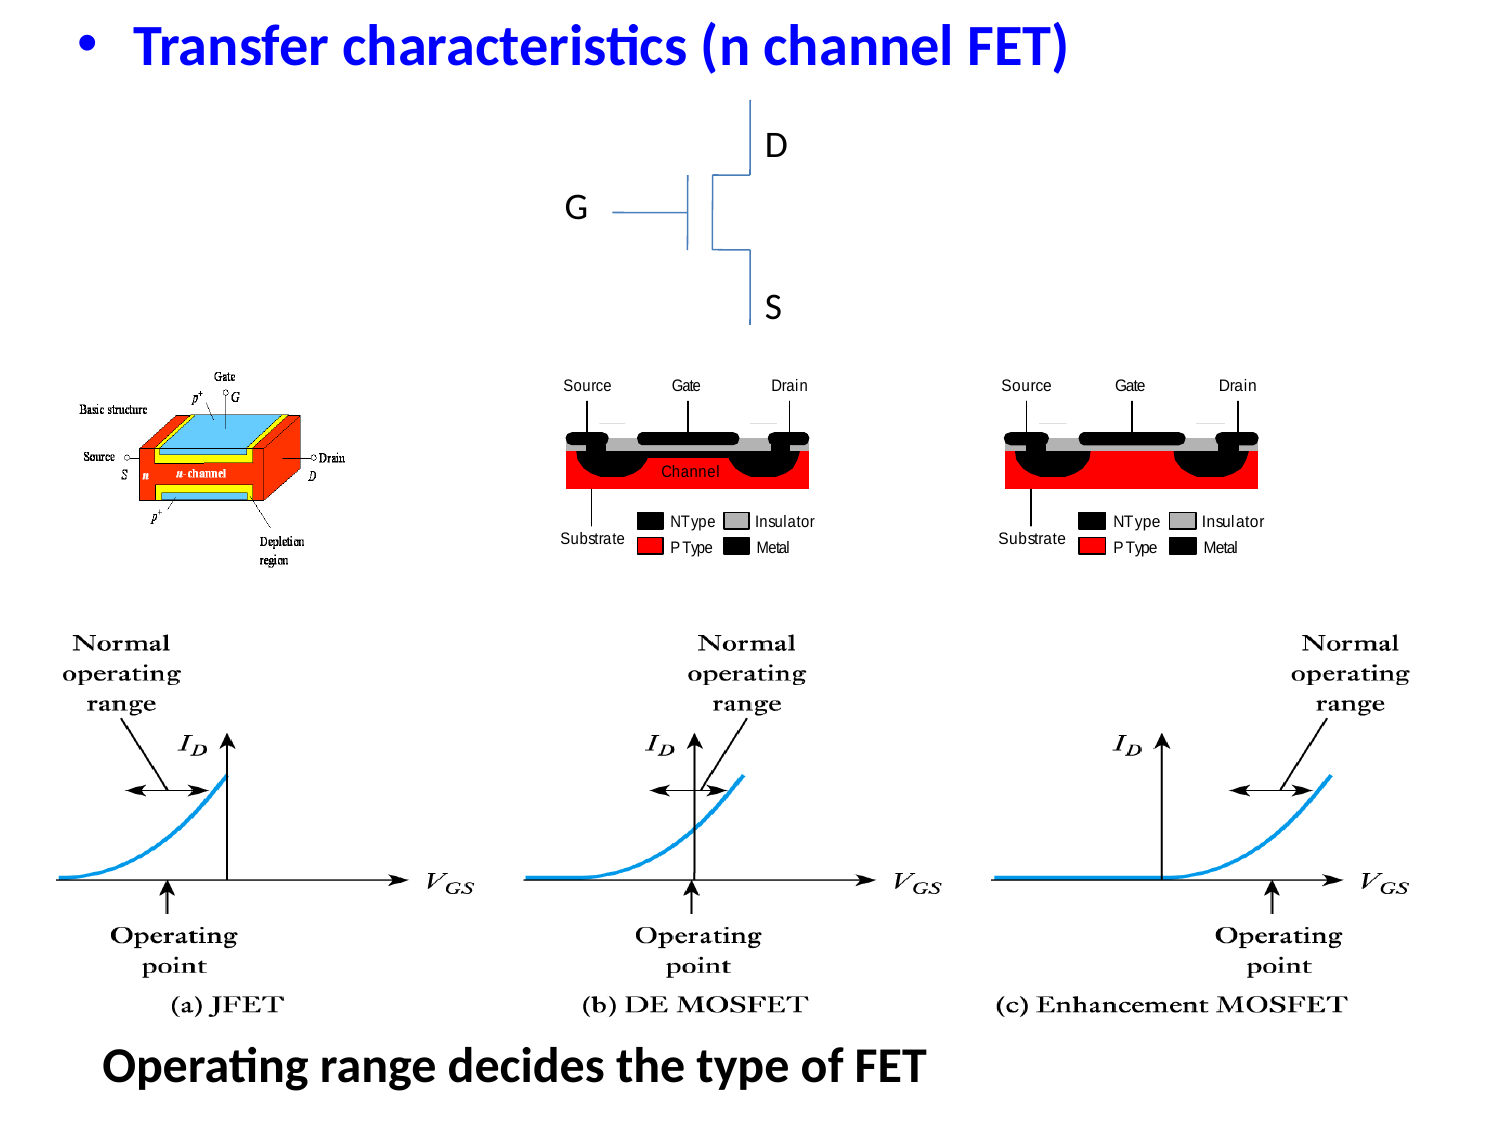

# Transfer characteristics (n channel FET)
D
G
S
Operating range decides the type of FET